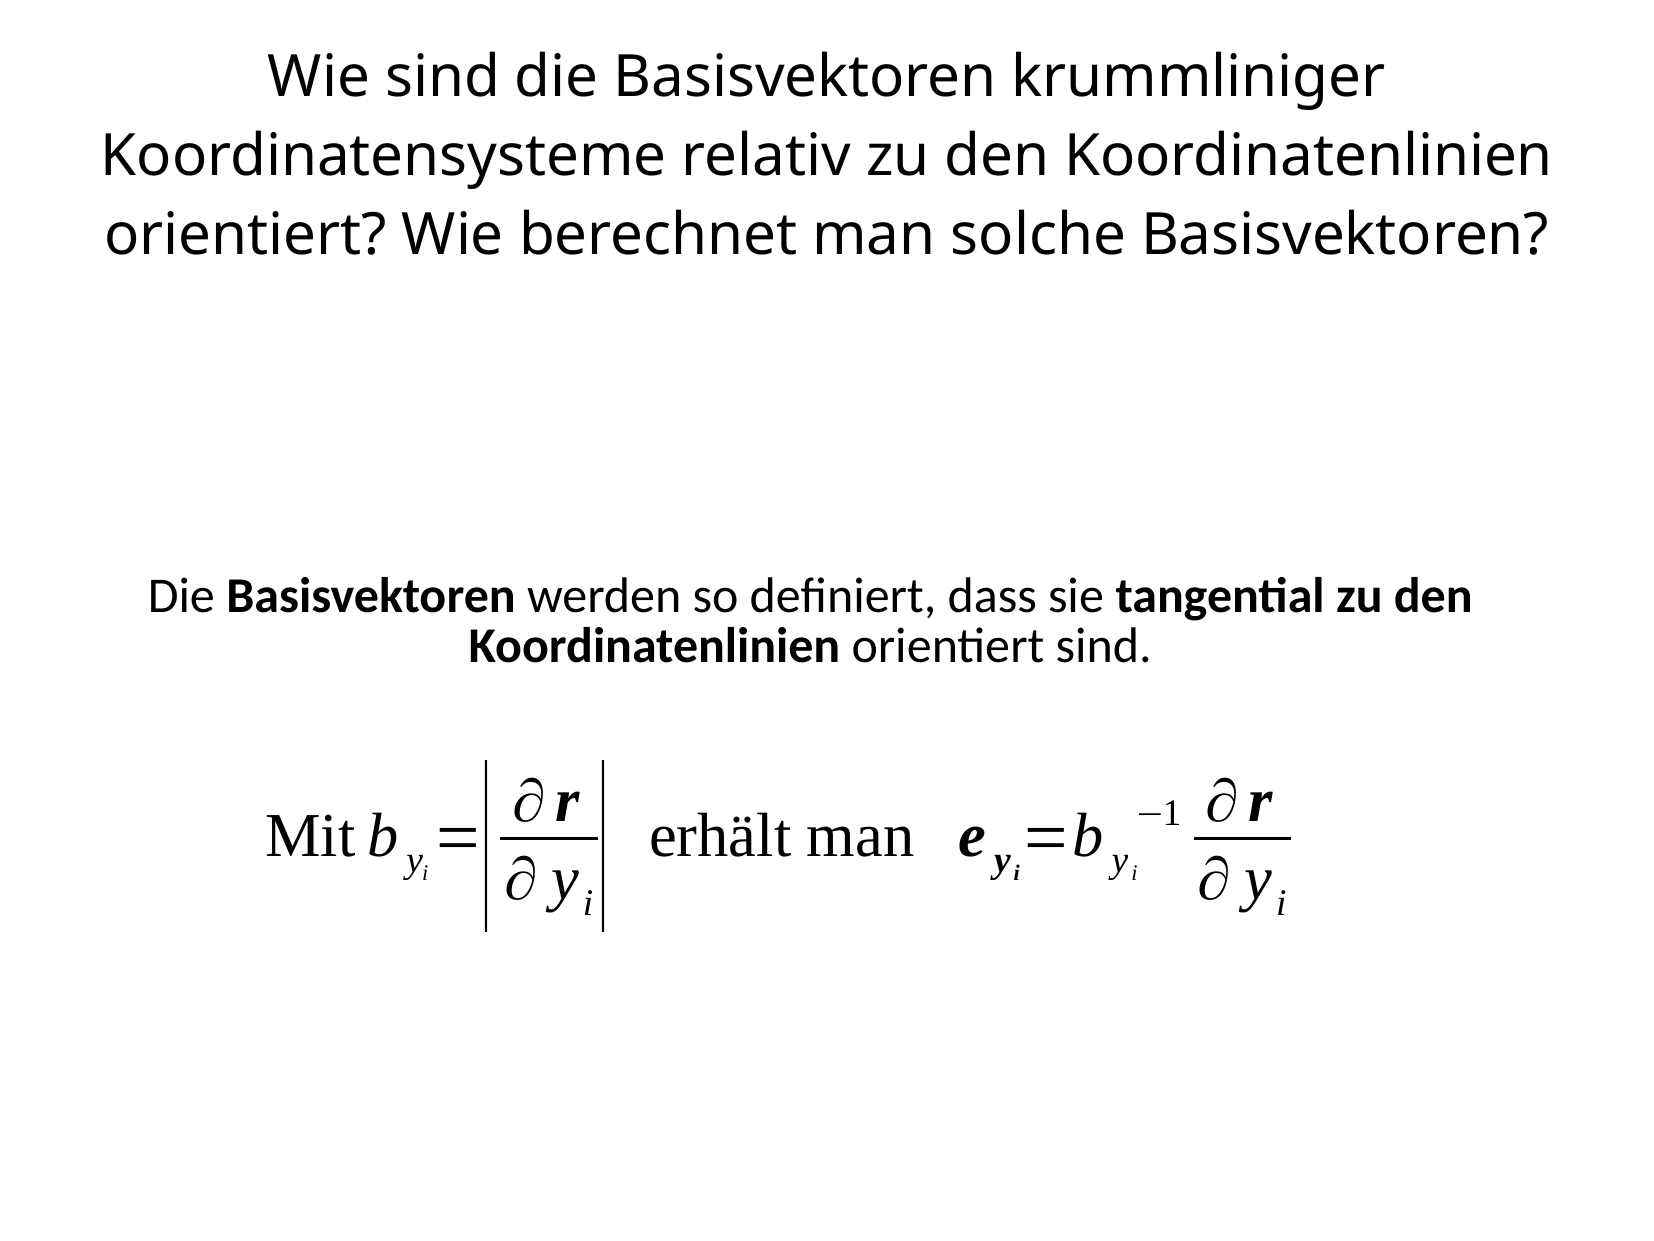

# Wie sind die Basisvektoren krummliniger Koordinatensysteme relativ zu den Koordinatenlinien orientiert? Wie berechnet man solche Basisvektoren?
Die Basisvektoren werden so definiert, dass sie tangential zu den Koordinatenlinien orientiert sind.